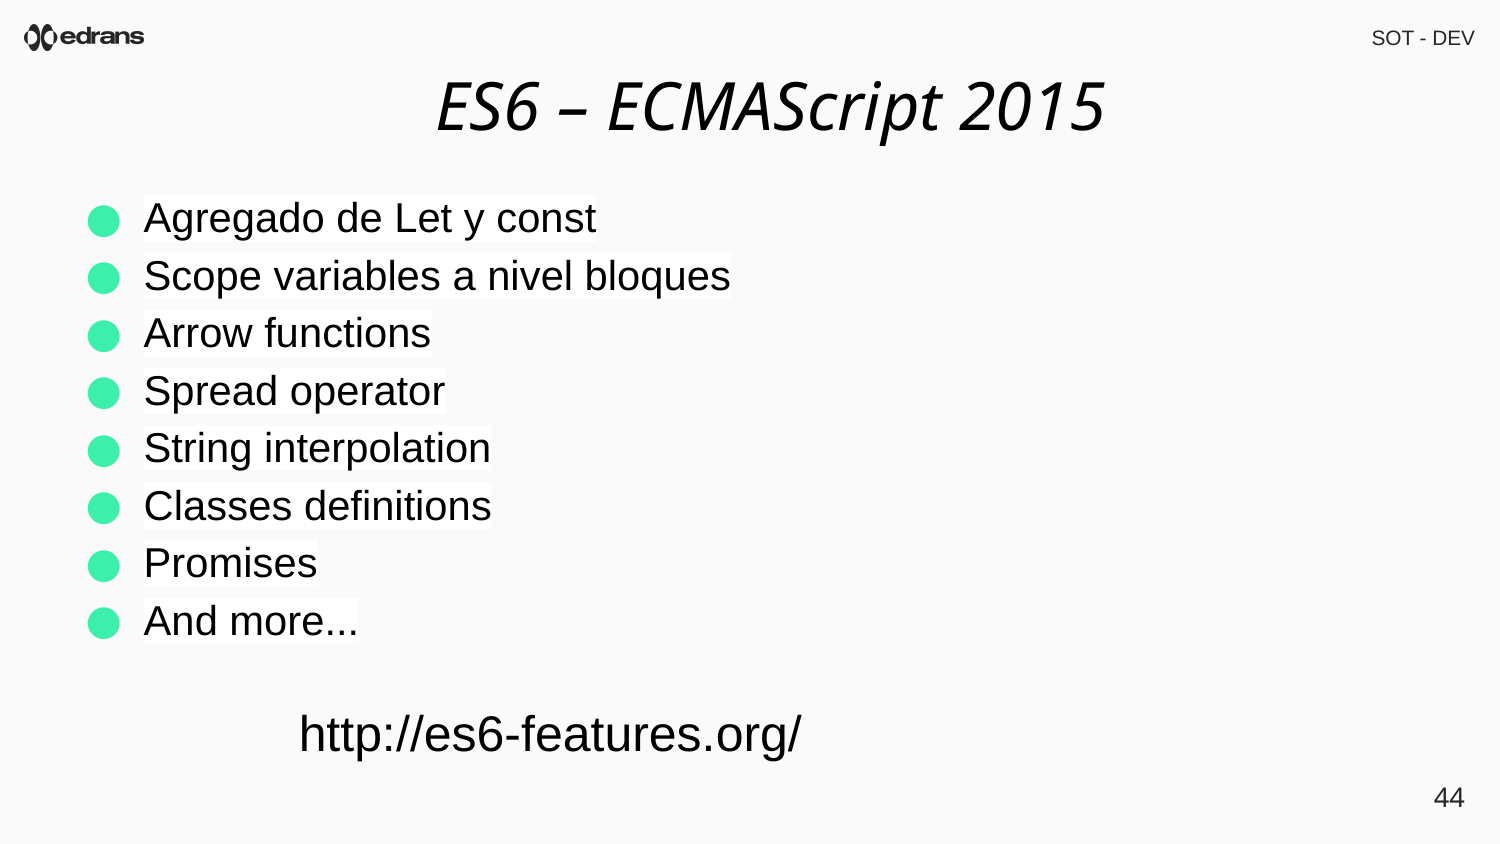

SOT - DEV
ES6 – ECMAScript 2015
Agregado de Let y const
Scope variables a nivel bloques
Arrow functions
Spread operator
String interpolation
Classes definitions
Promises
And more...
http://es6-features.org/